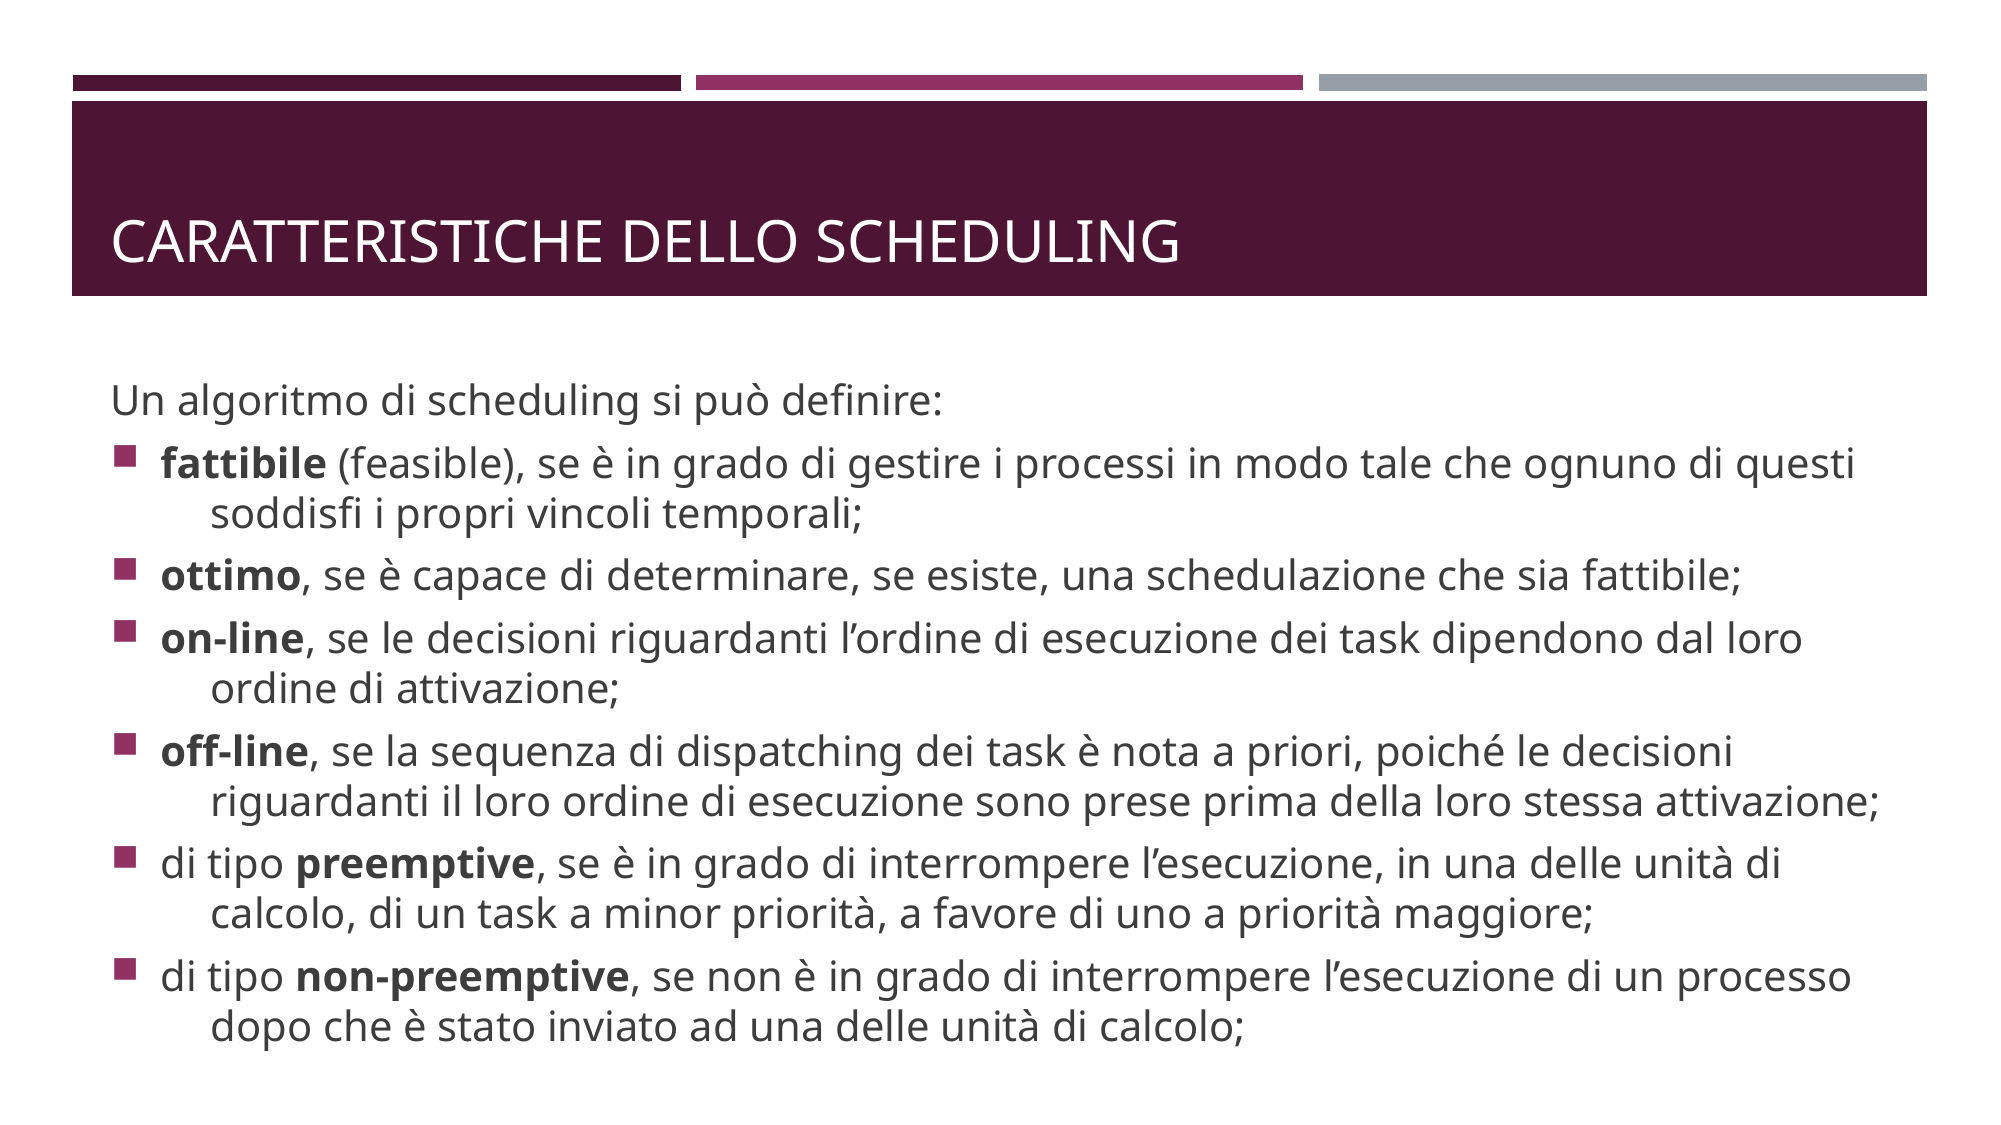

# Caratteristiche dello scheduling
Un algoritmo di scheduling si può definire:
fattibile (feasible), se è in grado di gestire i processi in modo tale che ognuno di questi soddisfi i propri vincoli temporali;
ottimo, se è capace di determinare, se esiste, una schedulazione che sia fattibile;
on-line, se le decisioni riguardanti l’ordine di esecuzione dei task dipendono dal loro ordine di attivazione;
off-line, se la sequenza di dispatching dei task è nota a priori, poiché le decisioni riguardanti il loro ordine di esecuzione sono prese prima della loro stessa attivazione;
di tipo preemptive, se è in grado di interrompere l’esecuzione, in una delle unità di calcolo, di un task a minor priorità, a favore di uno a priorità maggiore;
di tipo non-preemptive, se non è in grado di interrompere l’esecuzione di un processo dopo che è stato inviato ad una delle unità di calcolo;